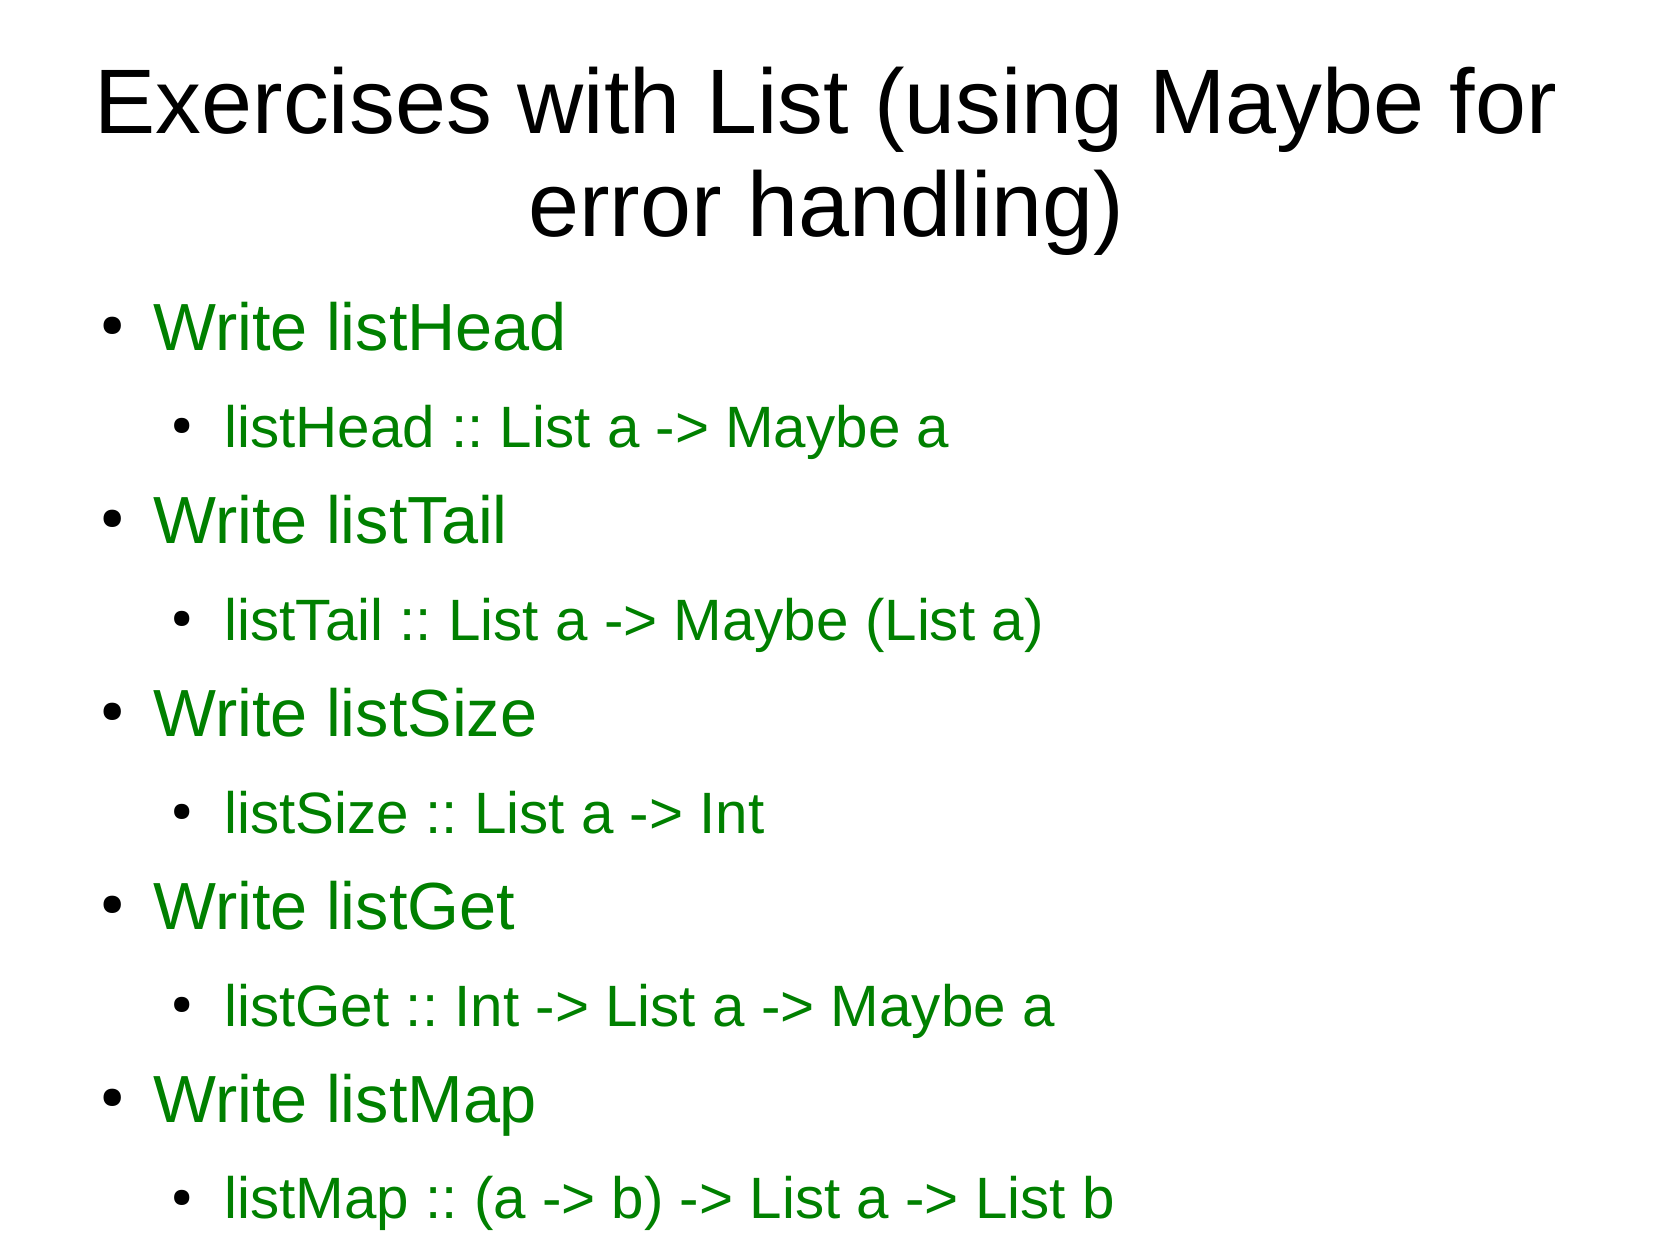

# Exercises with List (using Maybe for error handling)
Write listHead
listHead :: List a -> Maybe a
Write listTail
listTail :: List a -> Maybe (List a)
Write listSize
listSize :: List a -> Int
Write listGet
listGet :: Int -> List a -> Maybe a
Write listMap
listMap :: (a -> b) -> List a -> List b